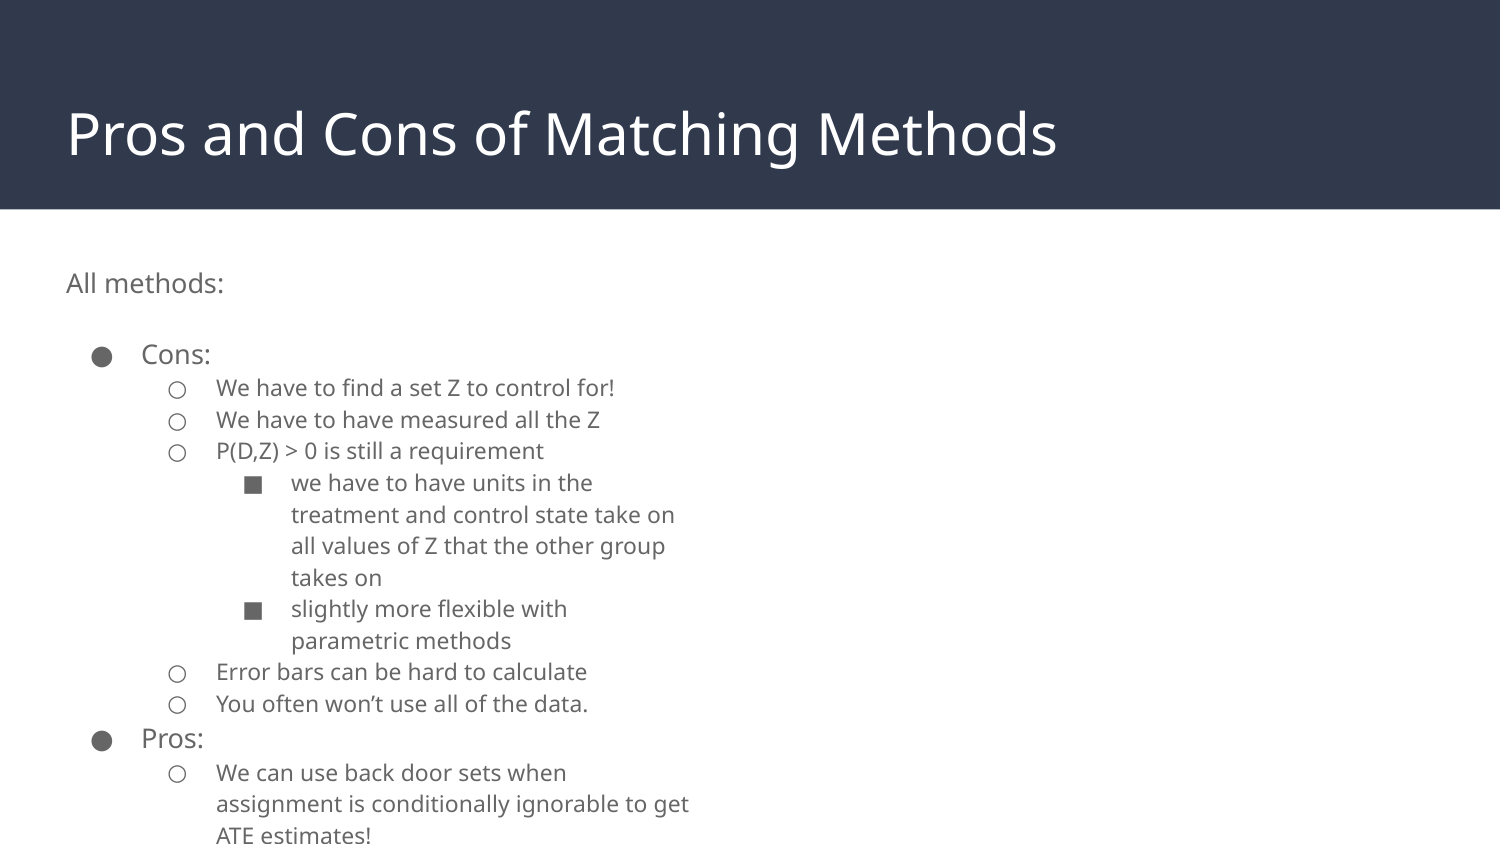

# Pros and Cons of Matching Methods
All methods:
Cons:
We have to find a set Z to control for!
We have to have measured all the Z
P(D,Z) > 0 is still a requirement
we have to have units in the treatment and control state take on all values of Z that the other group takes on
slightly more flexible with parametric methods
Error bars can be hard to calculate
You often won’t use all of the data.
Pros:
We can use back door sets when assignment is conditionally ignorable to get ATE estimates!
You can use doubly robust estimation to more likely get the model right!